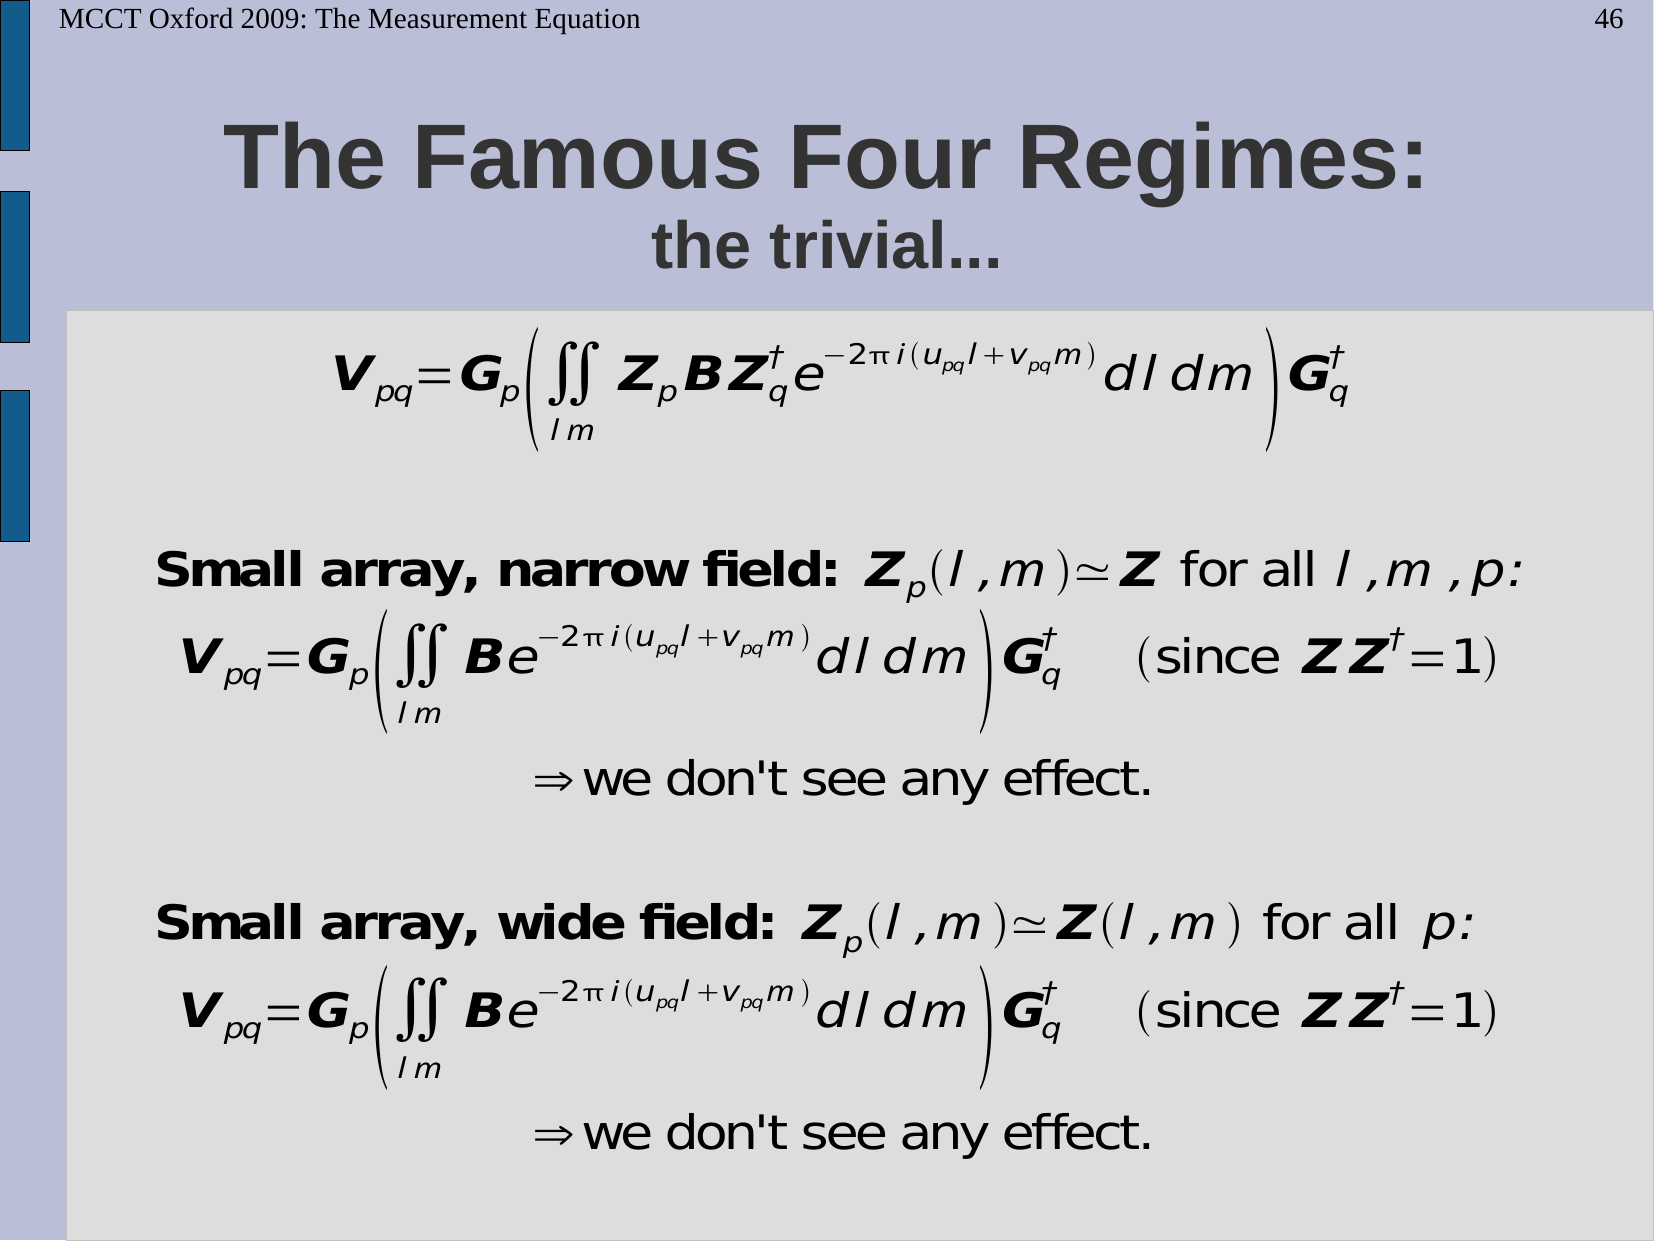

MCCT Oxford 2009: The Measurement Equation
46
# The Famous Four Regimes: the trivial...